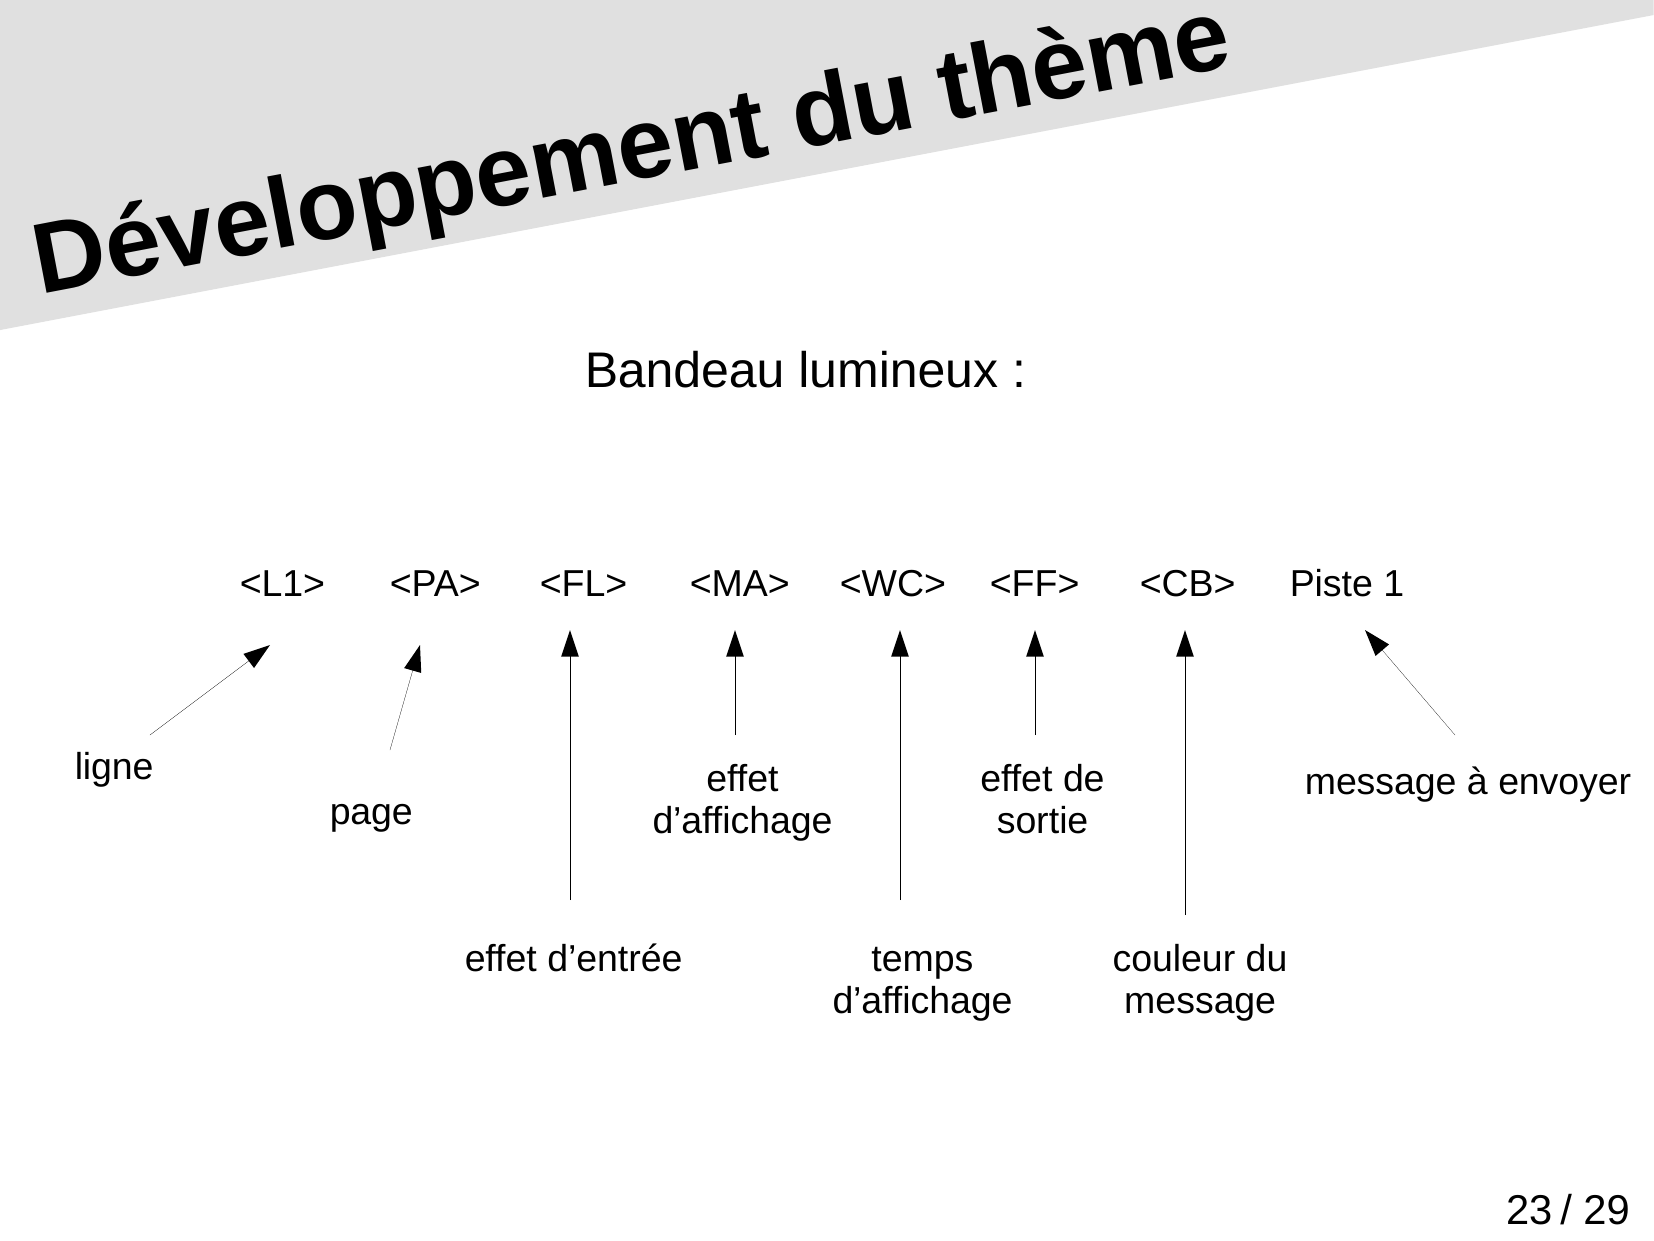

# Développement du thème
Bandeau lumineux :
<L1>	<PA>	<FL>	<MA>	<WC>	<FF>	<CB>	Piste 1
ligne
effet d’affichage
effet de sortie
message à envoyer
page
effet d’entrée
temps d’affichage
couleur du message